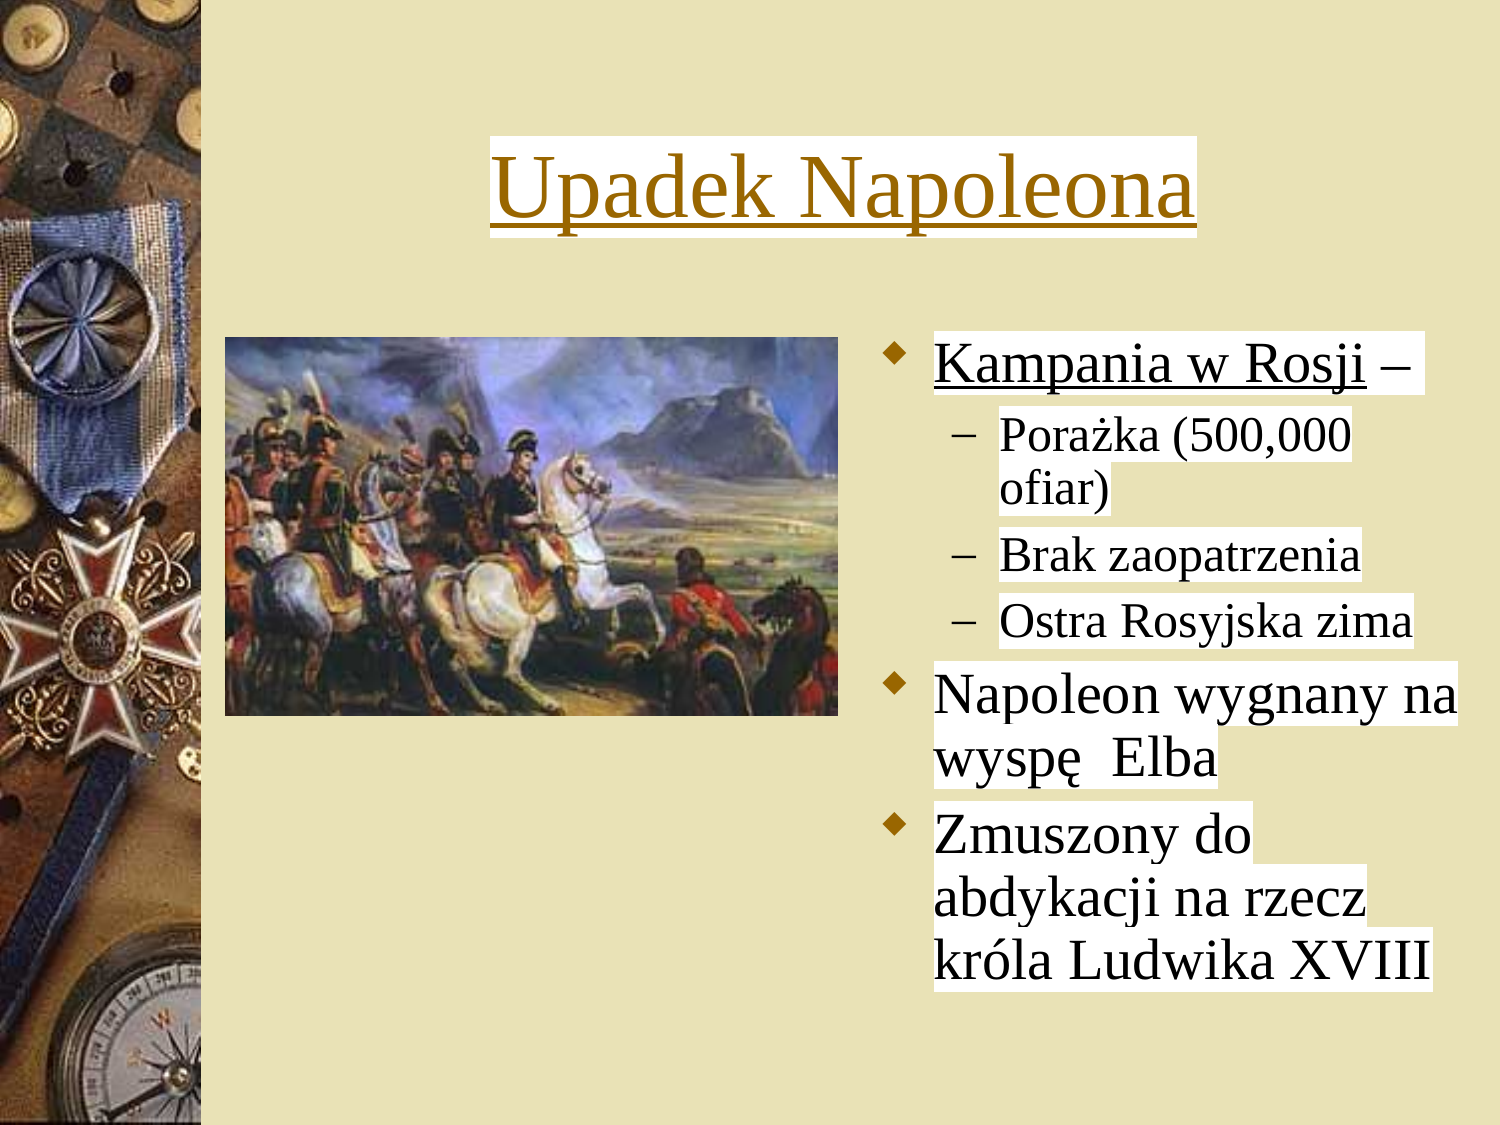

# Upadek Napoleona
Kampania w Rosji –
Porażka (500,000 ofiar)
Brak zaopatrzenia
Ostra Rosyjska zima
Napoleon wygnany na wyspę Elba
Zmuszony do abdykacji na rzecz króla Ludwika XVIII